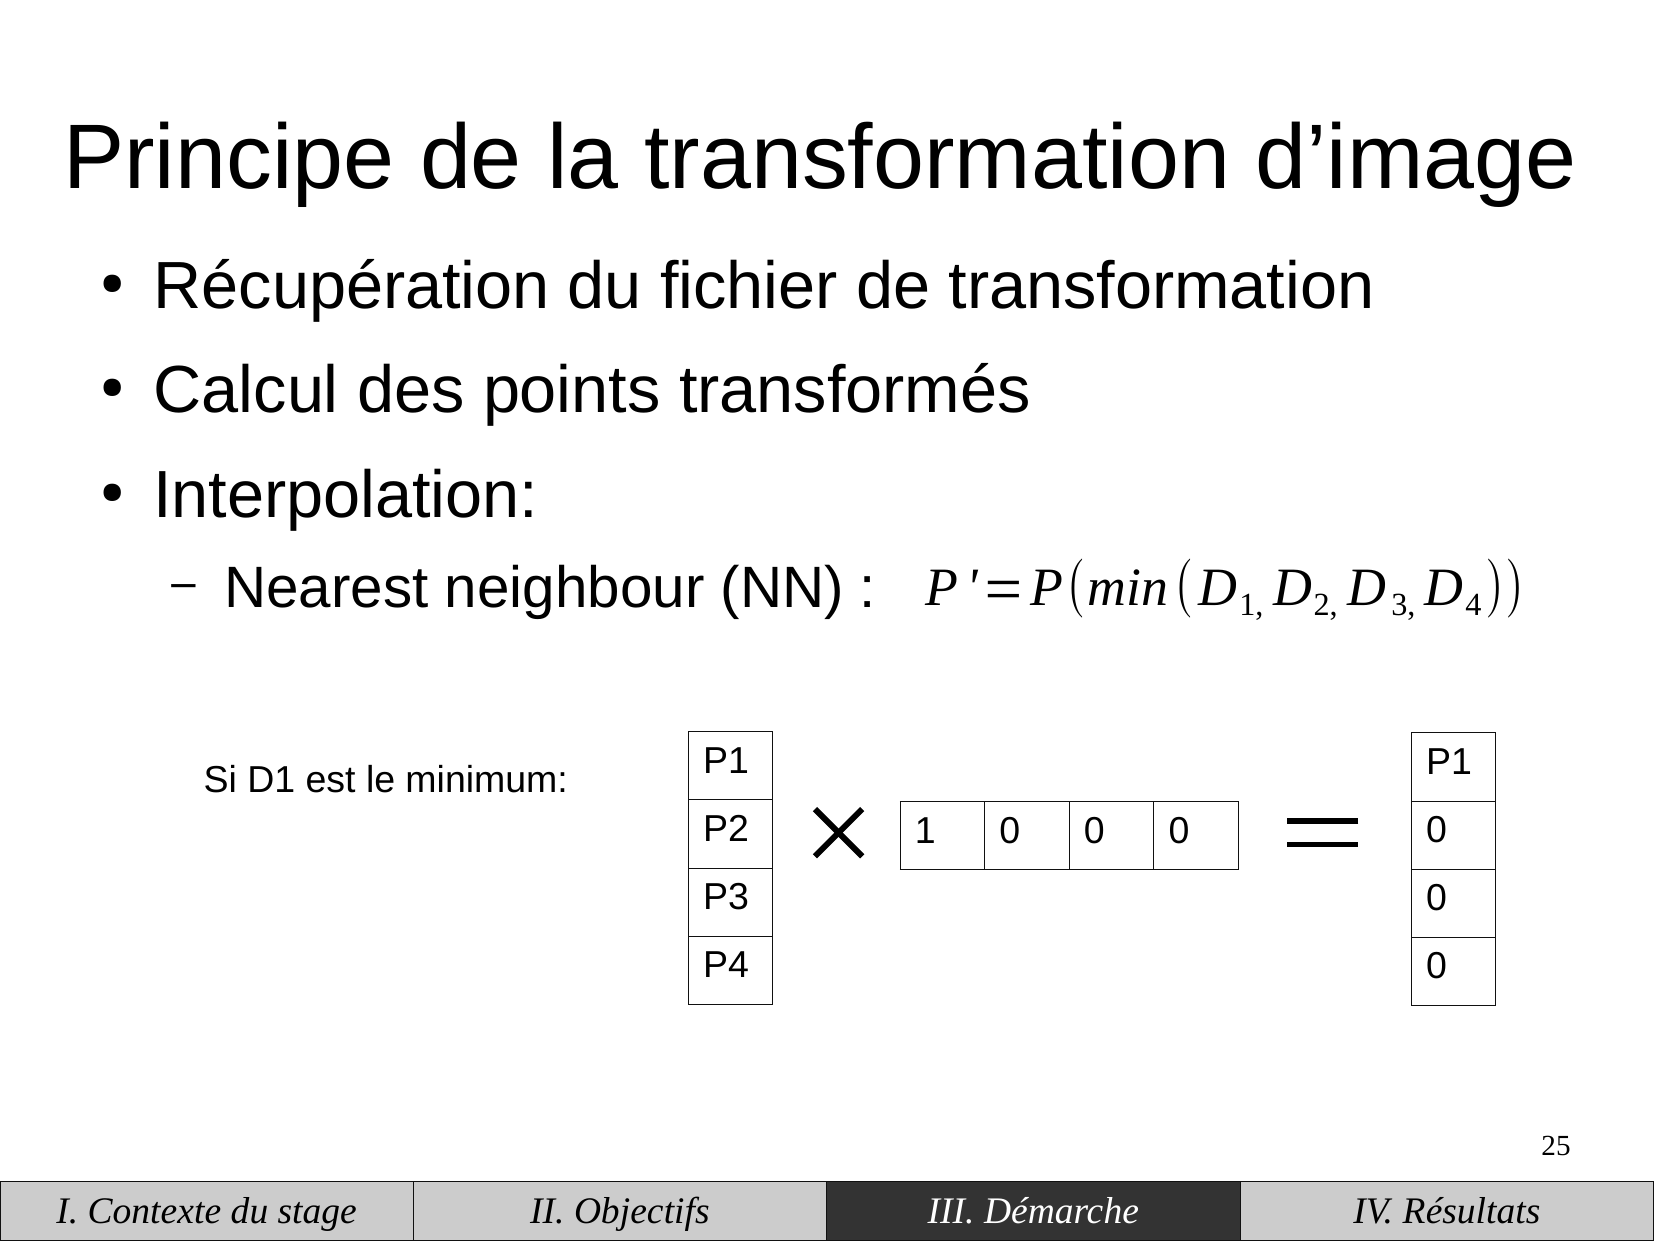

# Principe de la transformation d’image
Récupération du fichier de transformation
Calcul des points transformés
Interpolation:
Nearest neighbour (NN) :
Si D1 est le minimum:
| P1 |
| --- |
| P2 |
| P3 |
| P4 |
| P1 |
| --- |
| 0 |
| 0 |
| 0 |
| 1 | 0 | 0 | 0 |
| --- | --- | --- | --- |
25
I. Contexte du stage
II. Objectifs
III. Démarche
IV. Résultats